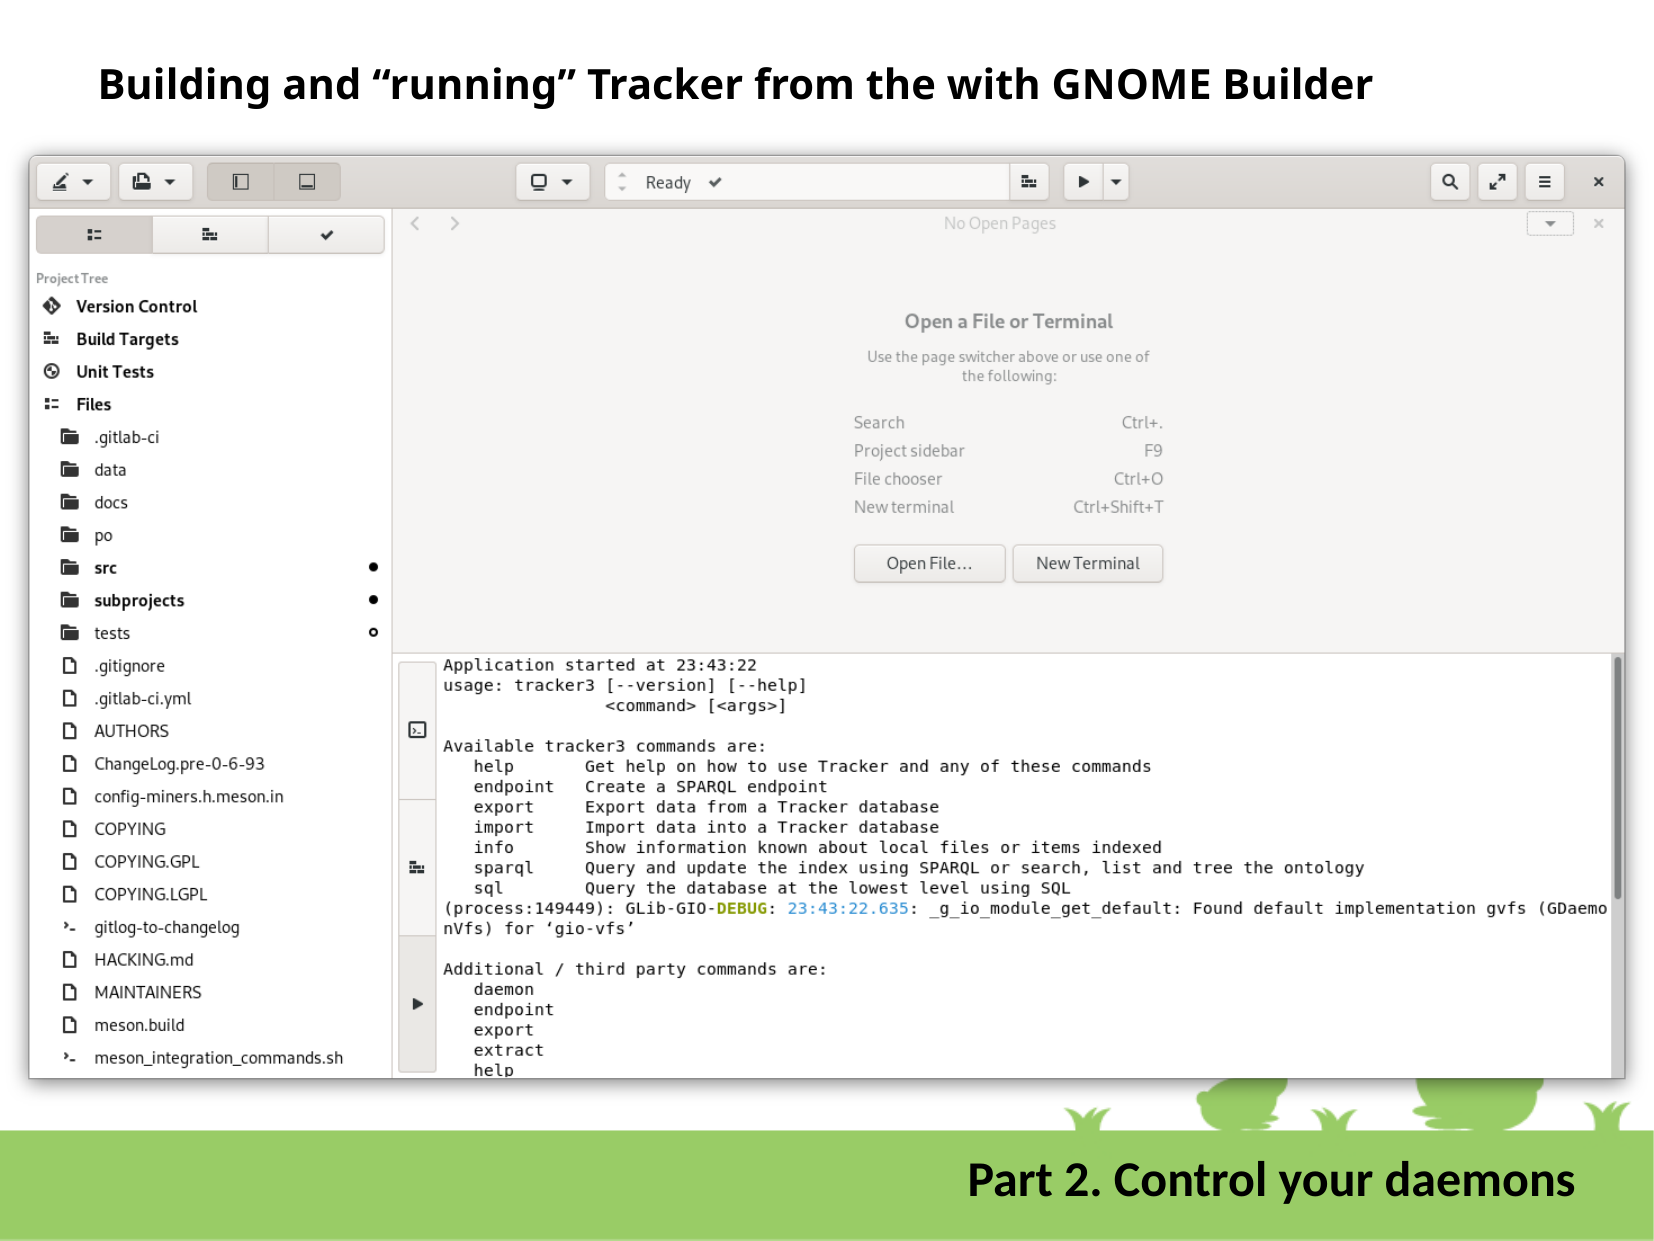

Building and “running” Tracker from the with GNOME Builder
building and running
tracker3 … not the
expected result, but it’s a start
 Part 2. Control your daemons